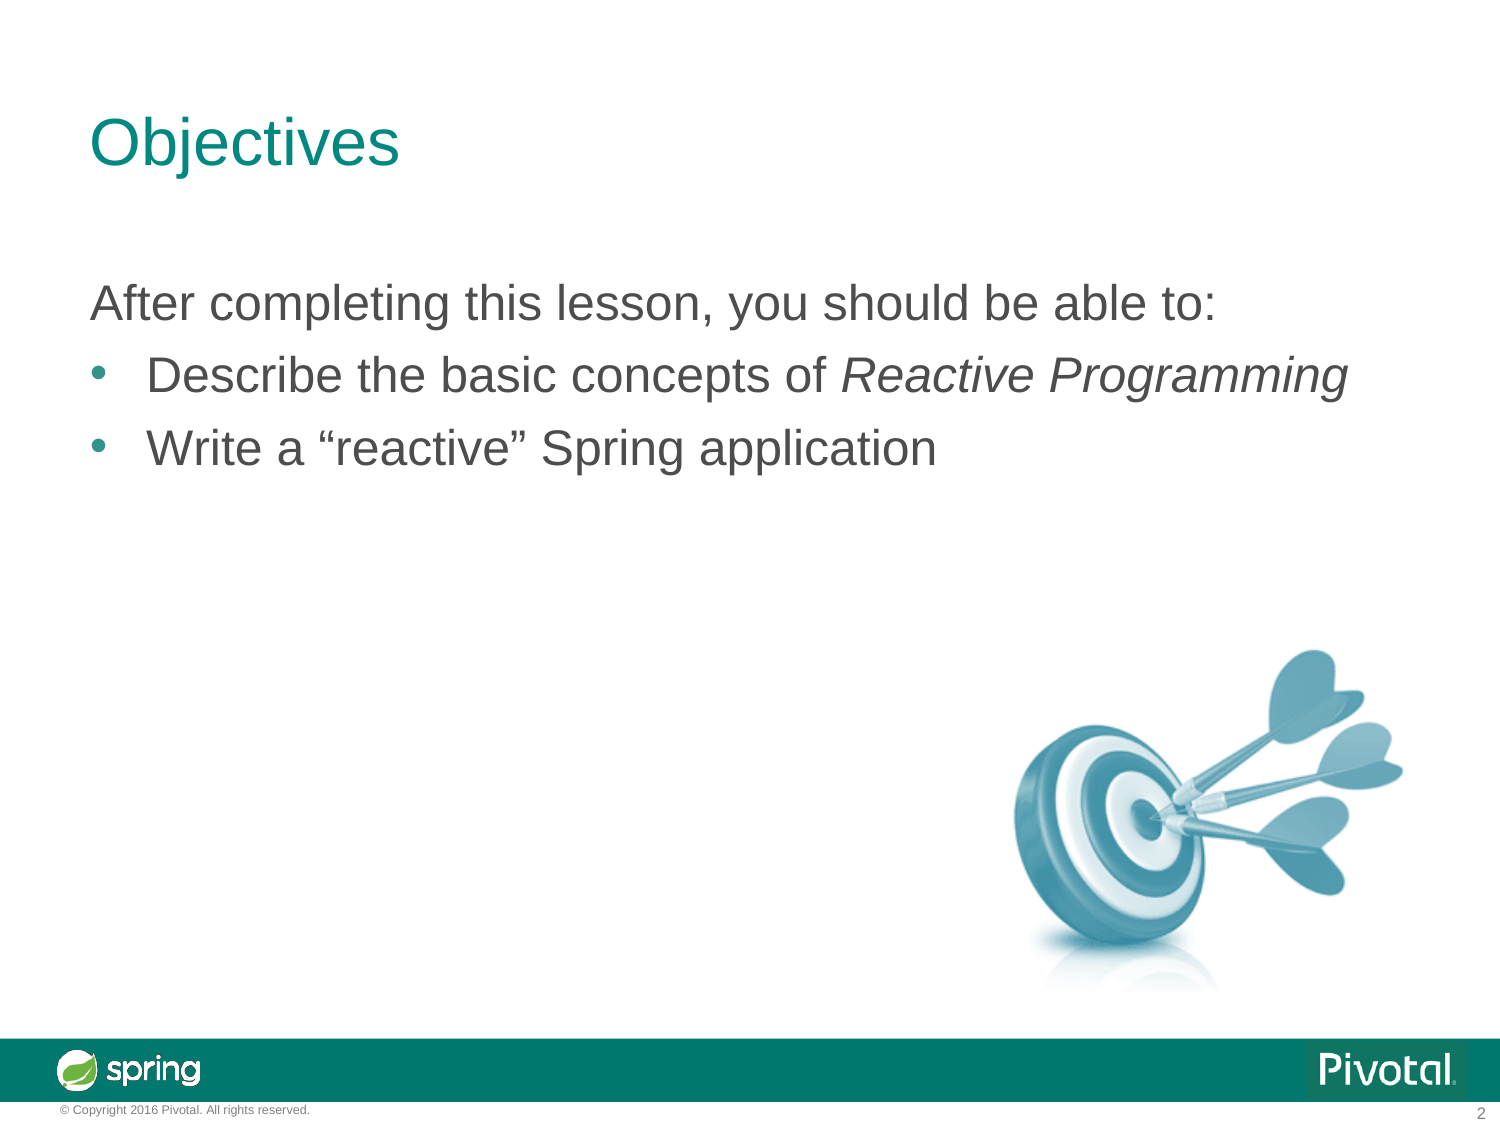

# Objectives
After completing this lesson, you should be able to:
Describe the basic concepts of Reactive Programming
Write a “reactive” Spring application